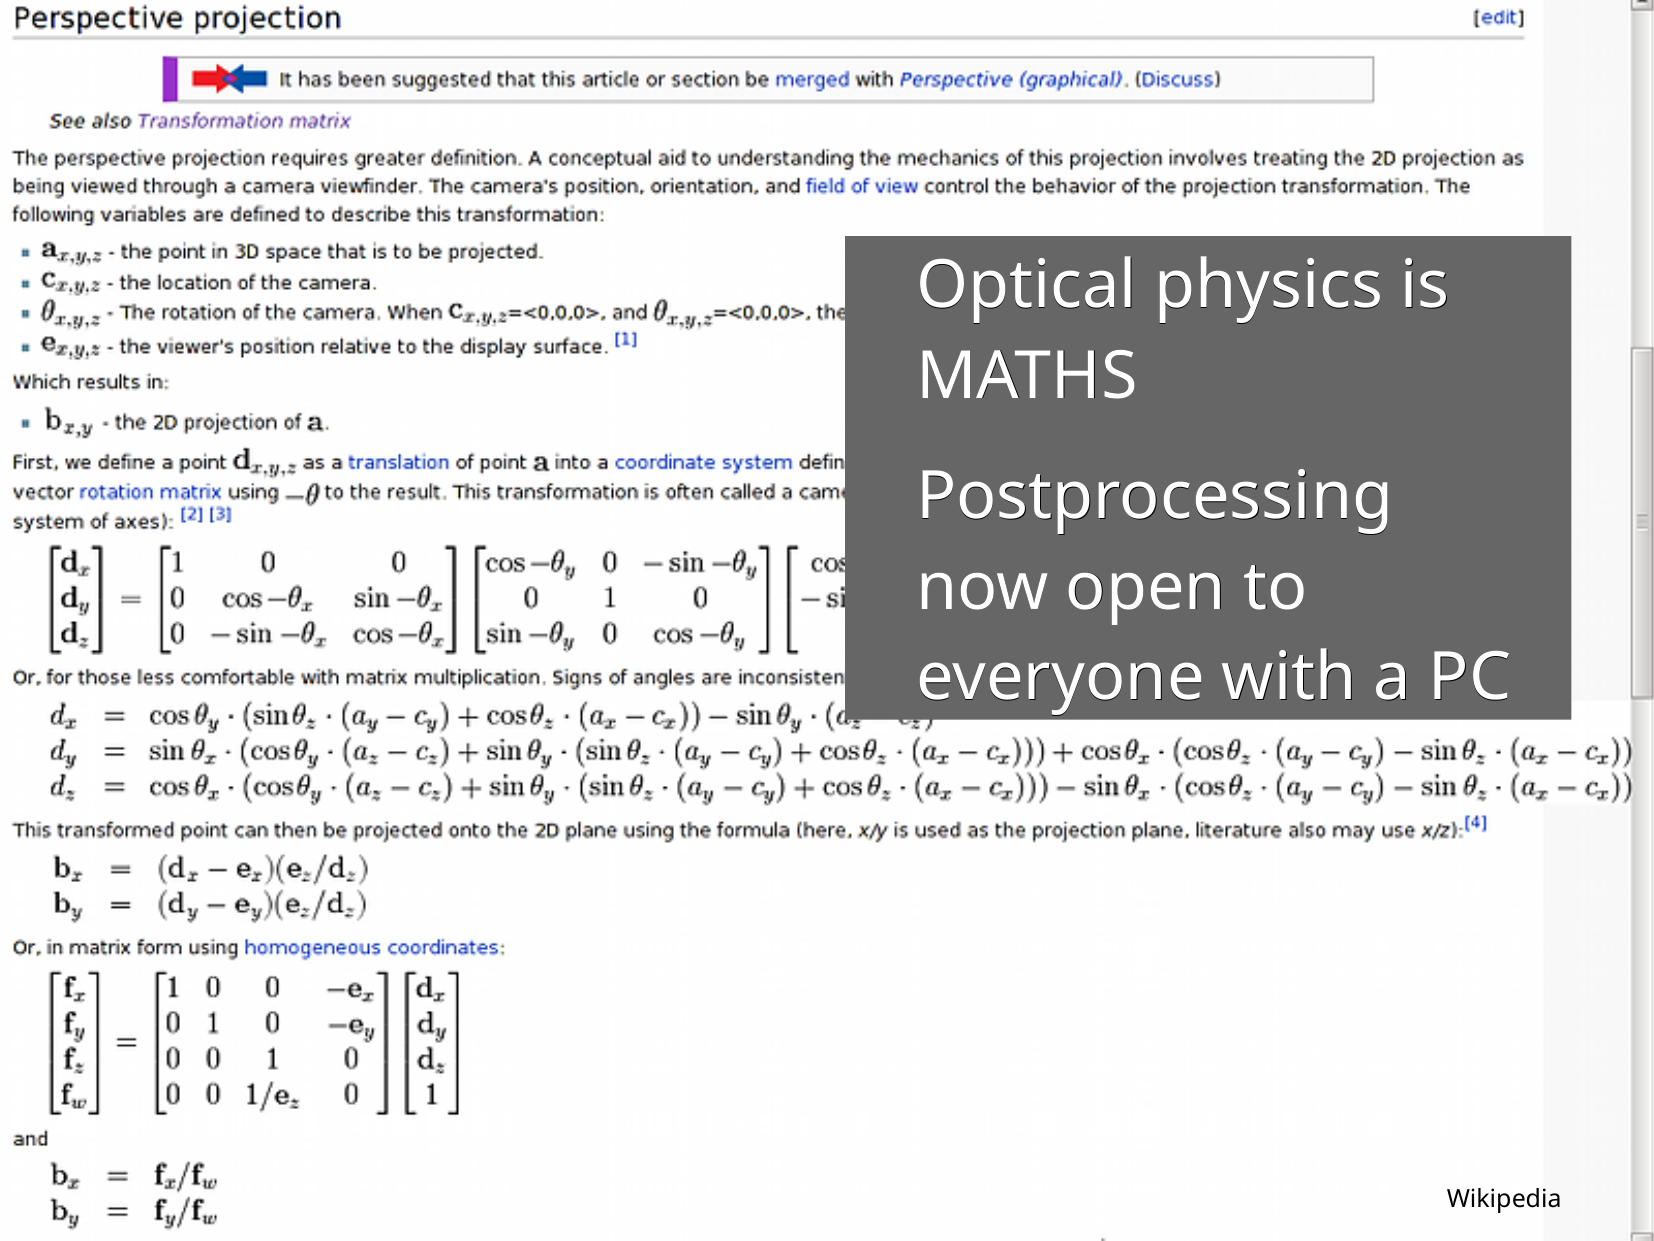

# Optical physics is MATHS
Postprocessing
now open to everyone with a PC
Wikipedia